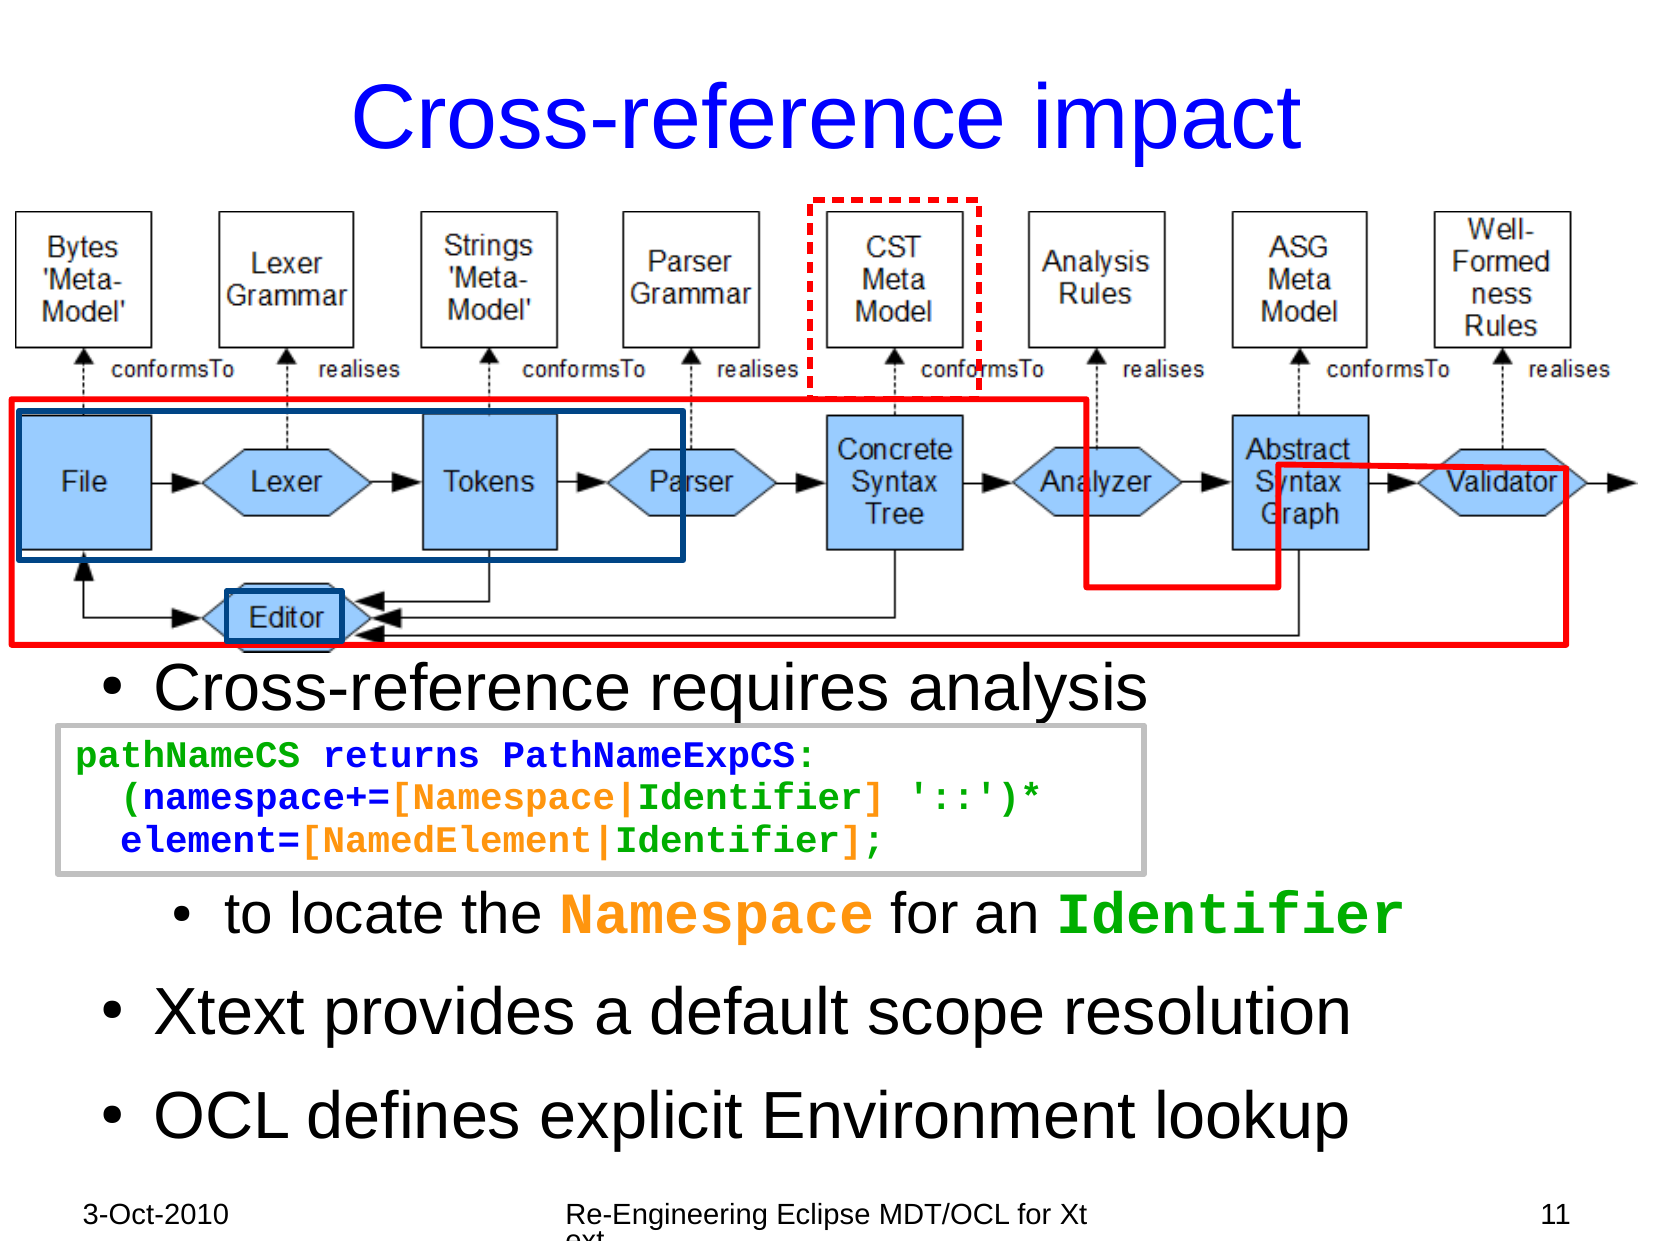

# Cross-reference impact
Cross-reference requires analysis
to locate the Namespace for an Identifier
Xtext provides a default scope resolution
OCL defines explicit Environment lookup
pathNameCS returns PathNameExpCS:
 (namespace+=[Namespace|Identifier] '::')*
 element=[NamedElement|Identifier];
3-Oct-2010
Re-Engineering Eclipse MDT/OCL for Xtext
11